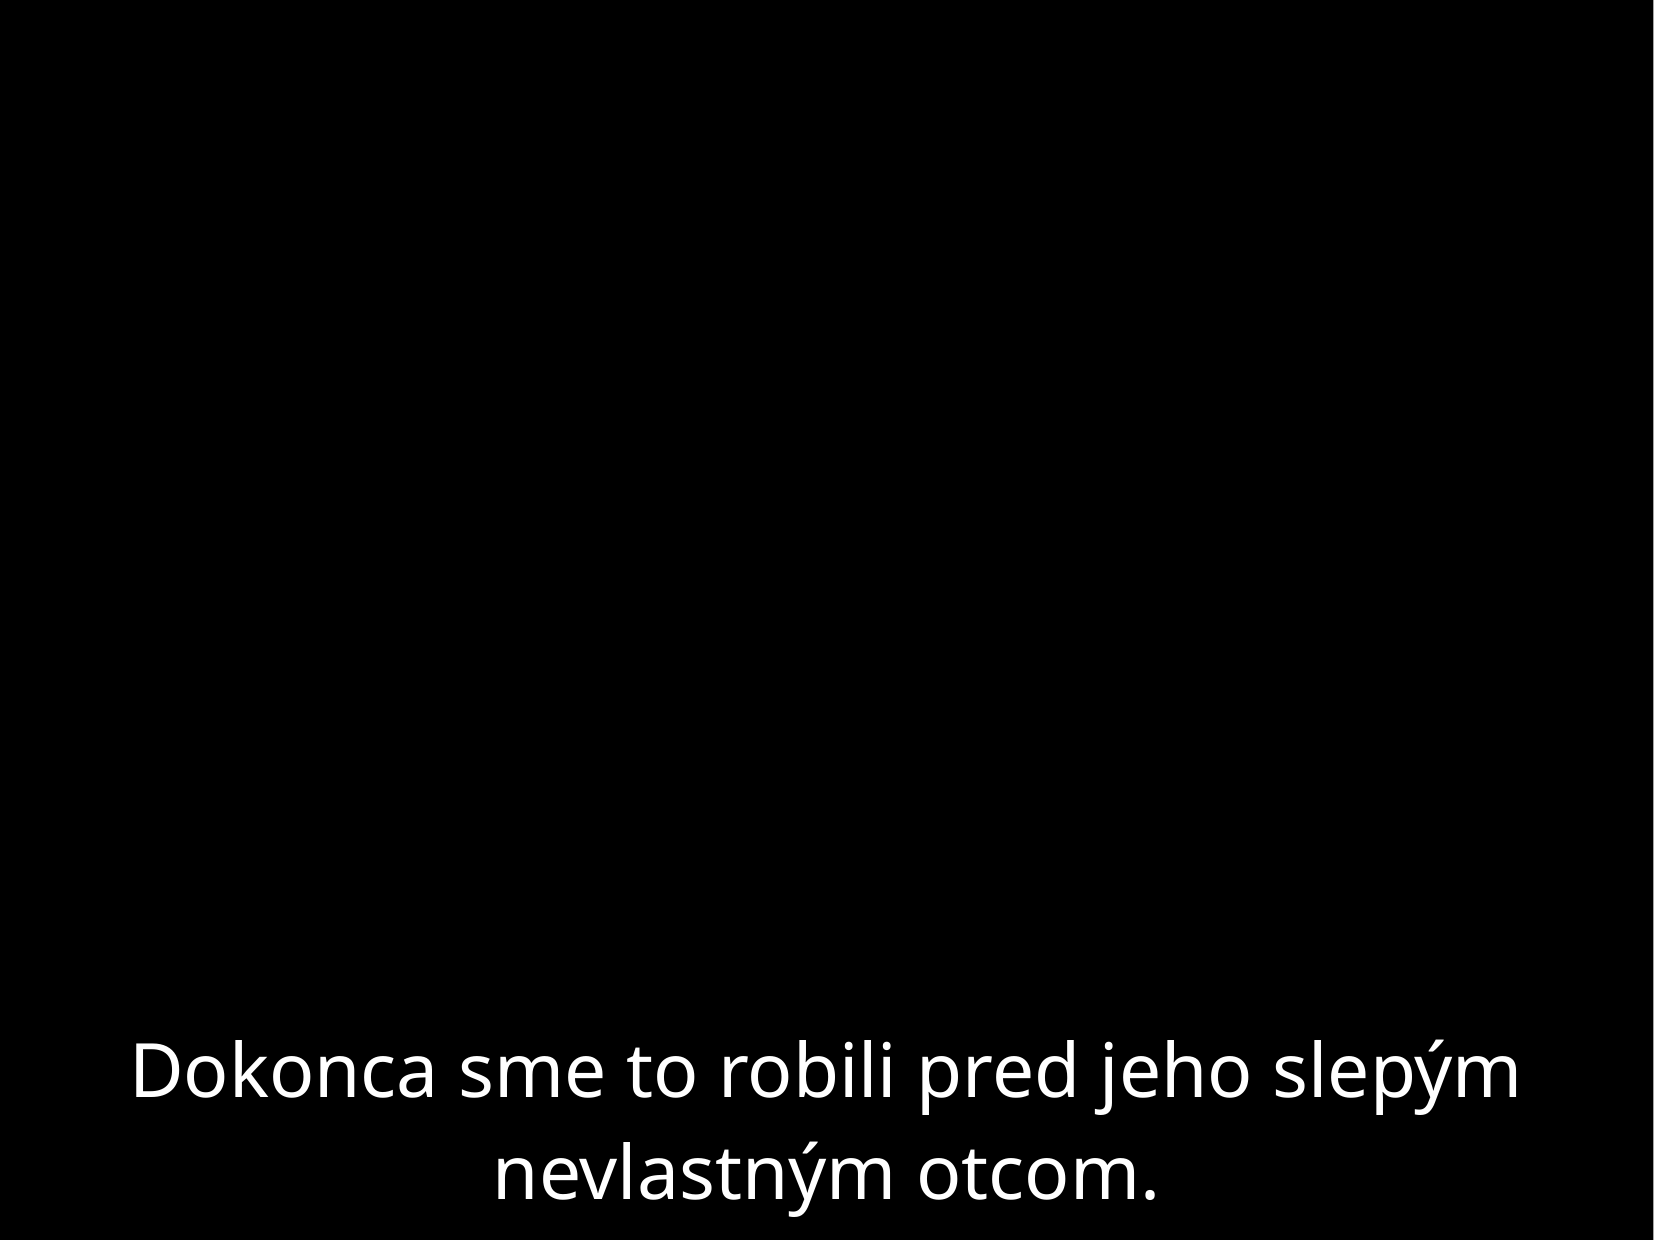

# Dokonca sme to robili pred jeho slepým nevlastným otcom.